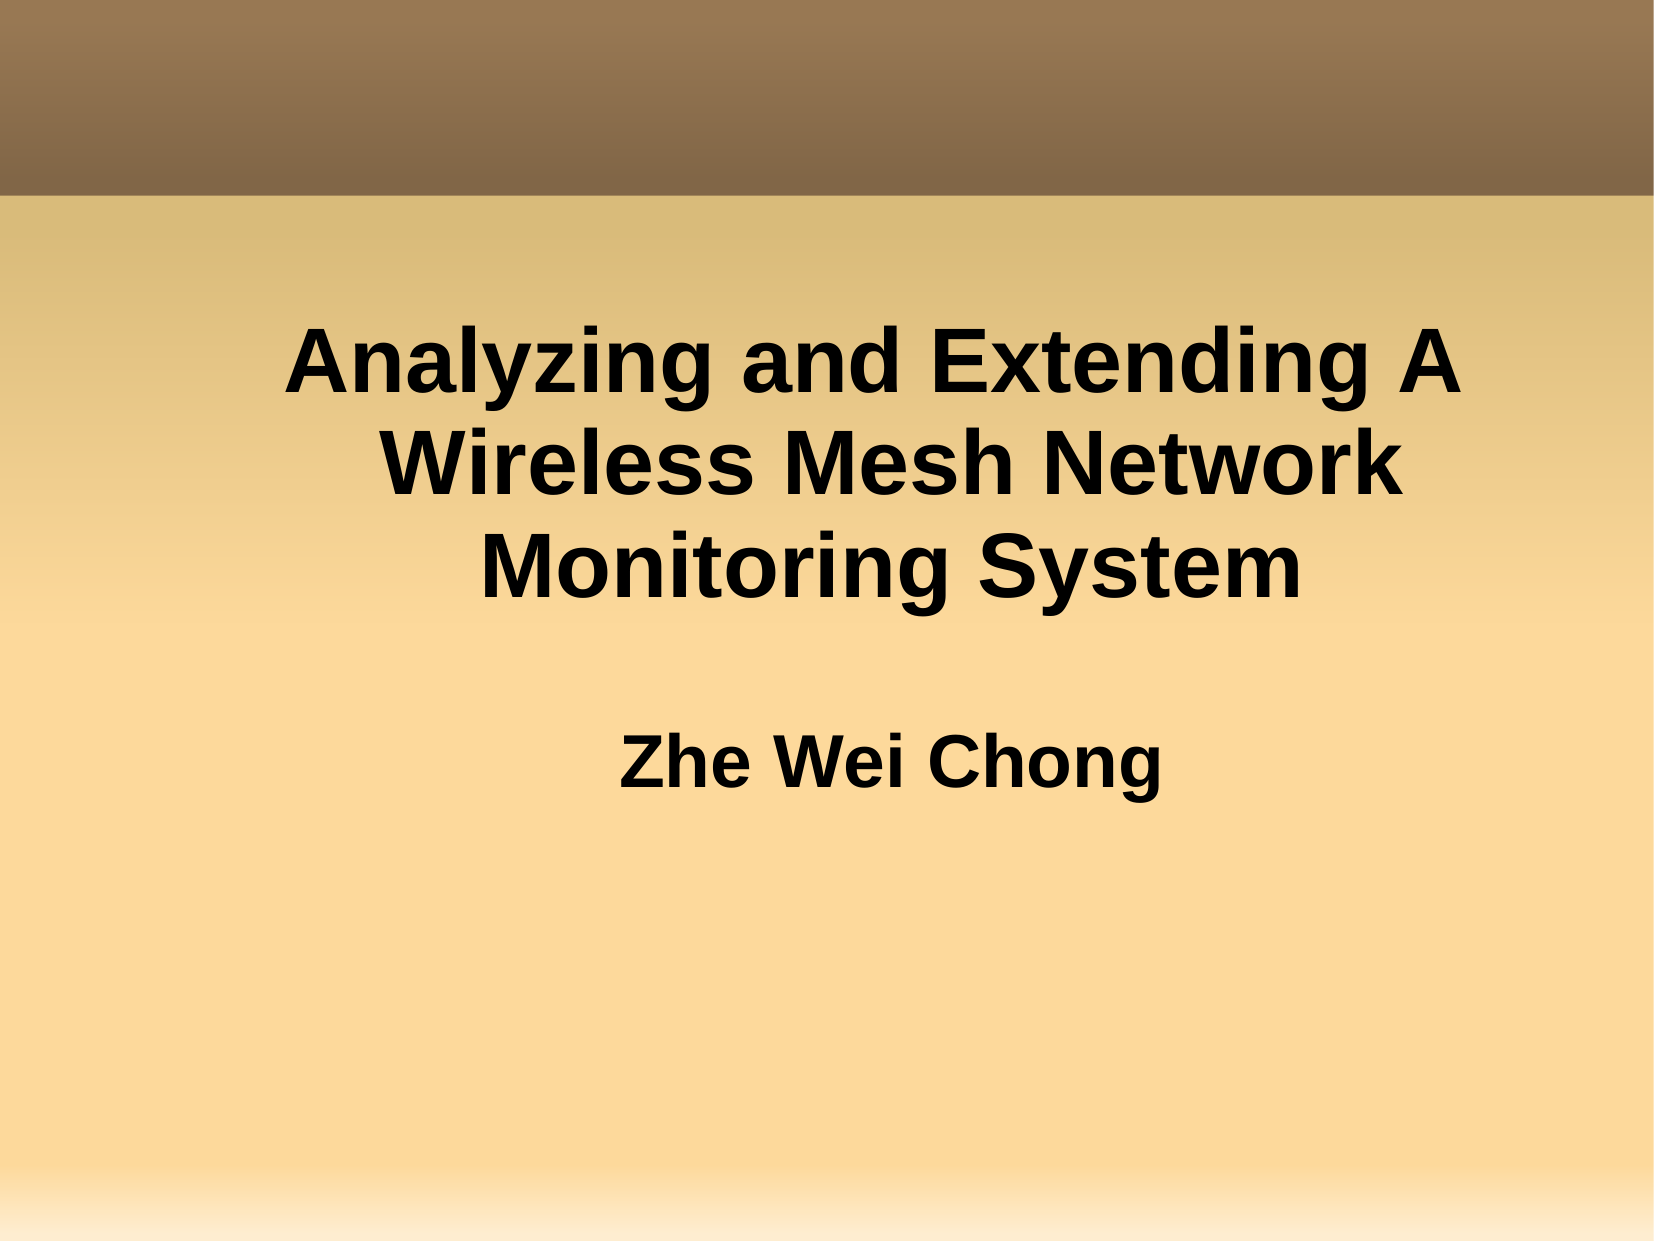

# Analyzing and Extending A Wireless Mesh Network Monitoring System Zhe Wei Chong